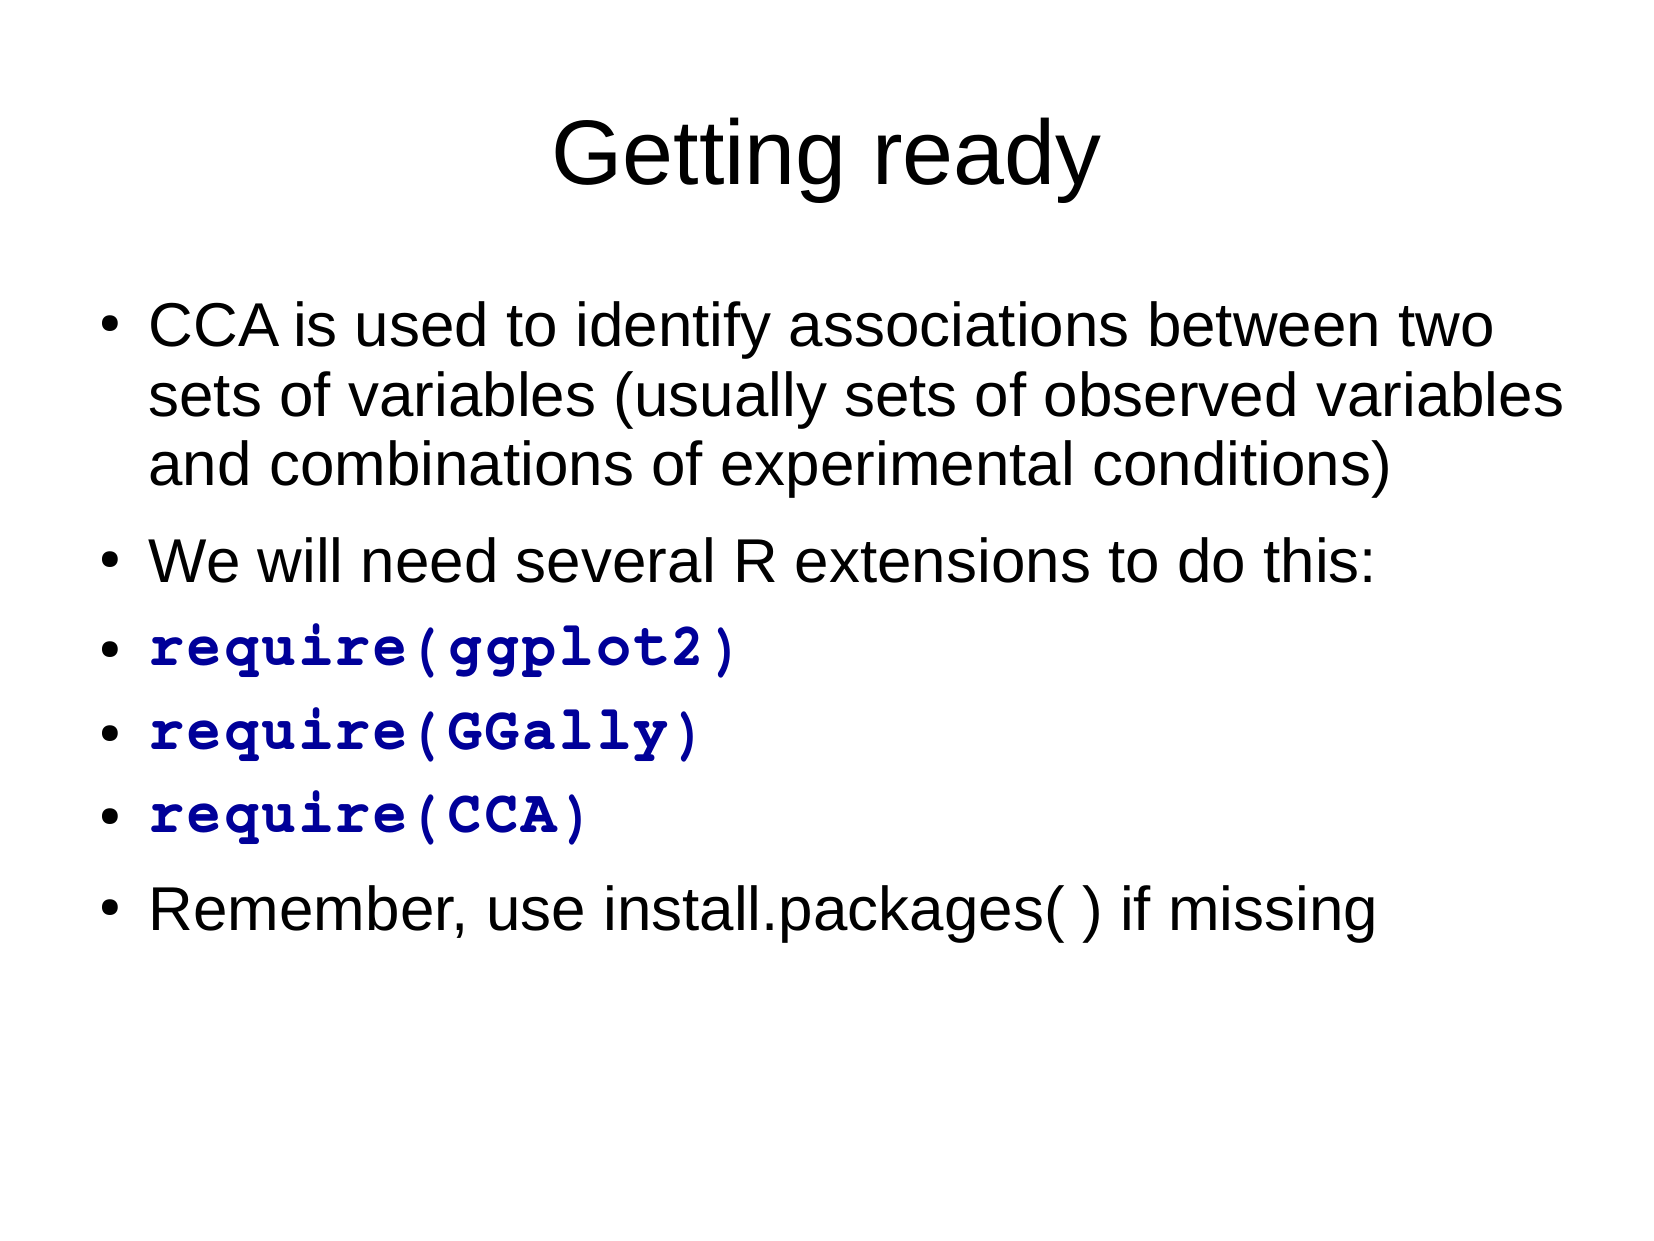

# Getting ready
CCA is used to identify associations between two sets of variables (usually sets of observed variables and combinations of experimental conditions)
We will need several R extensions to do this:
require(ggplot2)
require(GGally)
require(CCA)
Remember, use install.packages( ) if missing